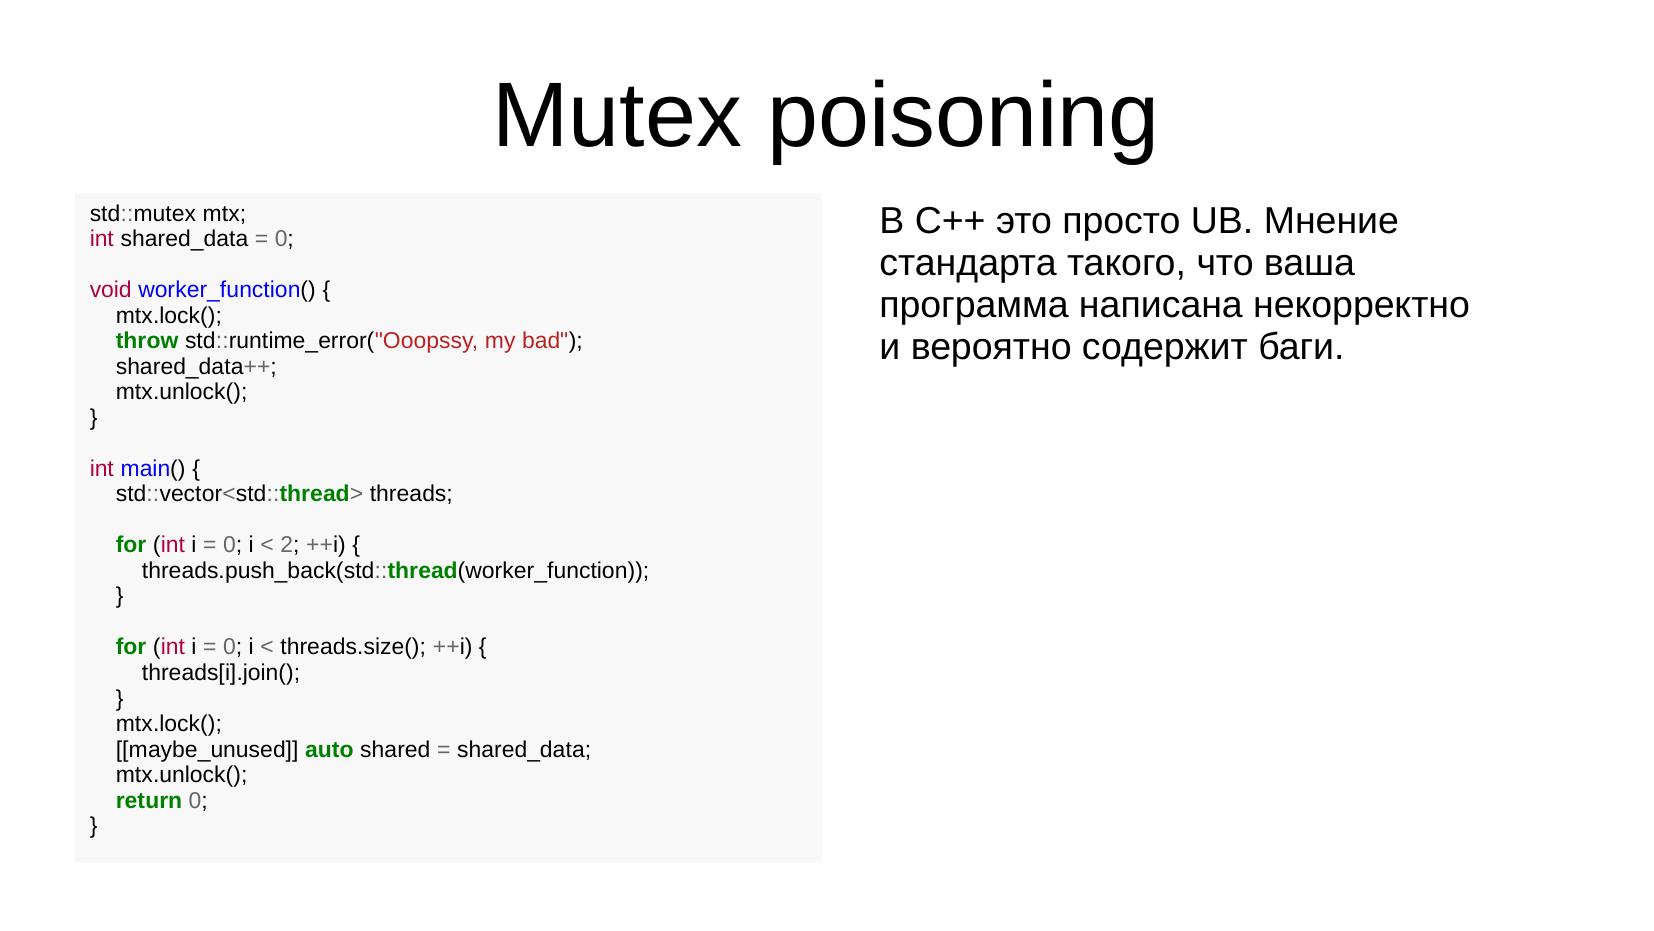

# Mutex poisoning
В C++ это просто UB. Мнение стандарта такого, что ваша программа написана некорректно и вероятно содержит баги.
std::mutex mtx;
int shared_data = 0;
void worker_function() {
 mtx.lock();
 throw std::runtime_error("Ooopssy, my bad");
 shared_data++;
 mtx.unlock();
}
int main() {
 std::vector<std::thread> threads;
 for (int i = 0; i < 2; ++i) {
 threads.push_back(std::thread(worker_function));
 }
 for (int i = 0; i < threads.size(); ++i) {
 threads[i].join();
 }
 mtx.lock();
 [[maybe_unused]] auto shared = shared_data;
 mtx.unlock();
 return 0;
}